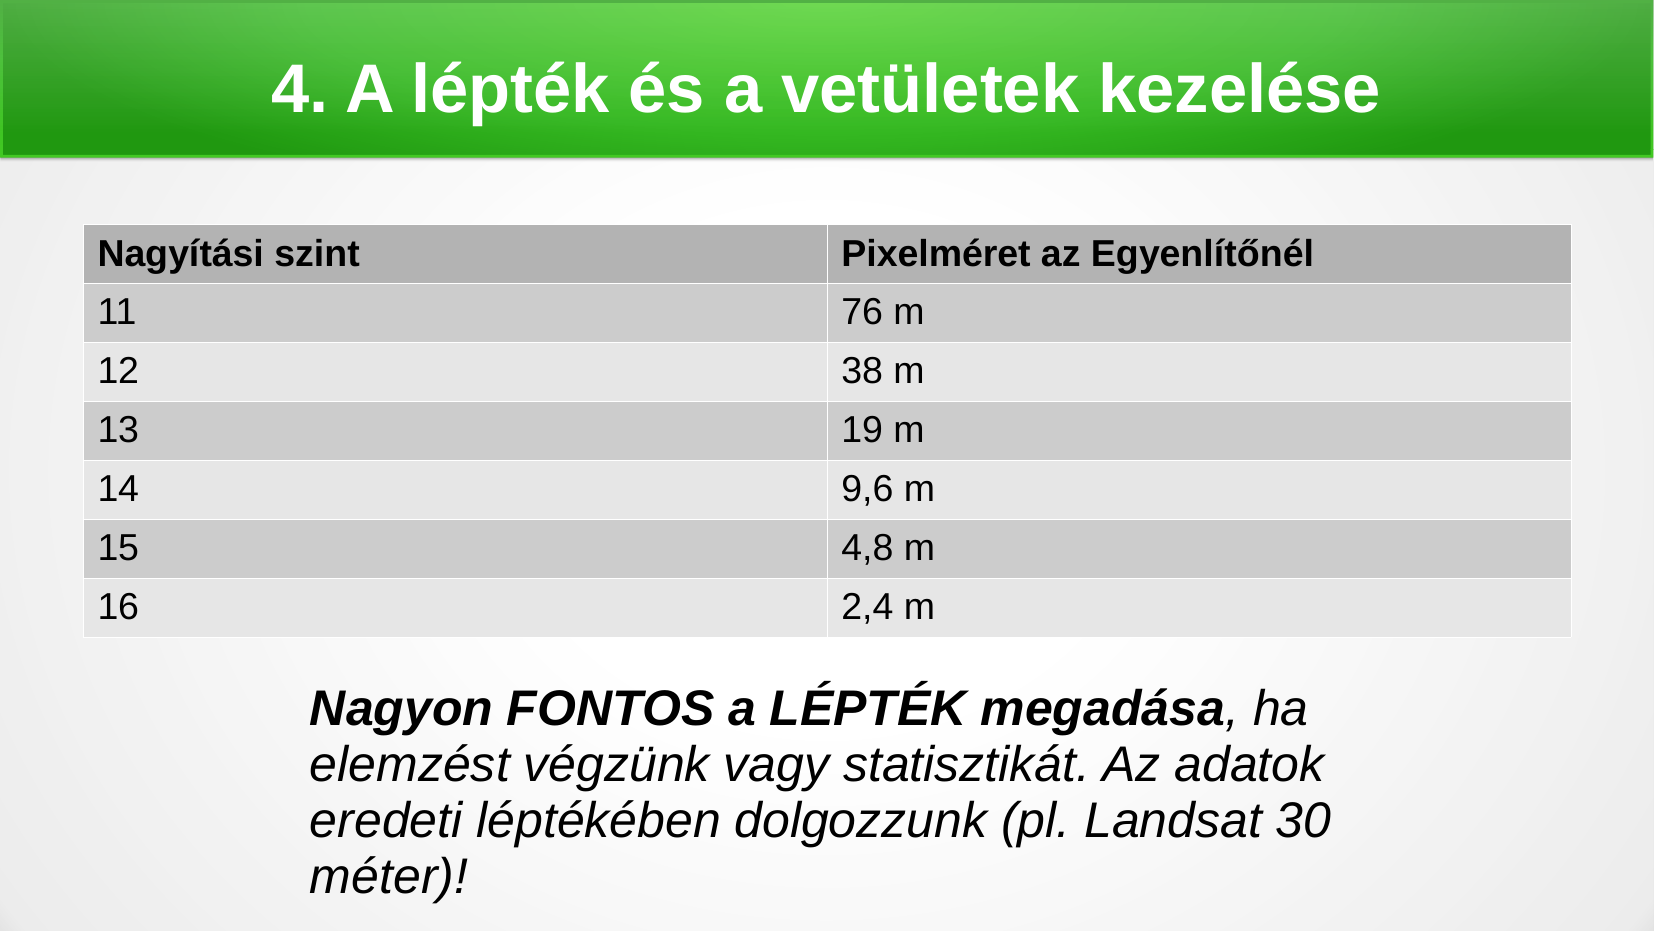

# 4. A lépték és a vetületek kezelése
| Nagyítási szint | Pixelméret az Egyenlítőnél |
| --- | --- |
| 11 | 76 m |
| 12 | 38 m |
| 13 | 19 m |
| 14 | 9,6 m |
| 15 | 4,8 m |
| 16 | 2,4 m |
Nagyon FONTOS a LÉPTÉK megadása, ha elemzést végzünk vagy statisztikát. Az adatok eredeti léptékében dolgozzunk (pl. Landsat 30 méter)!